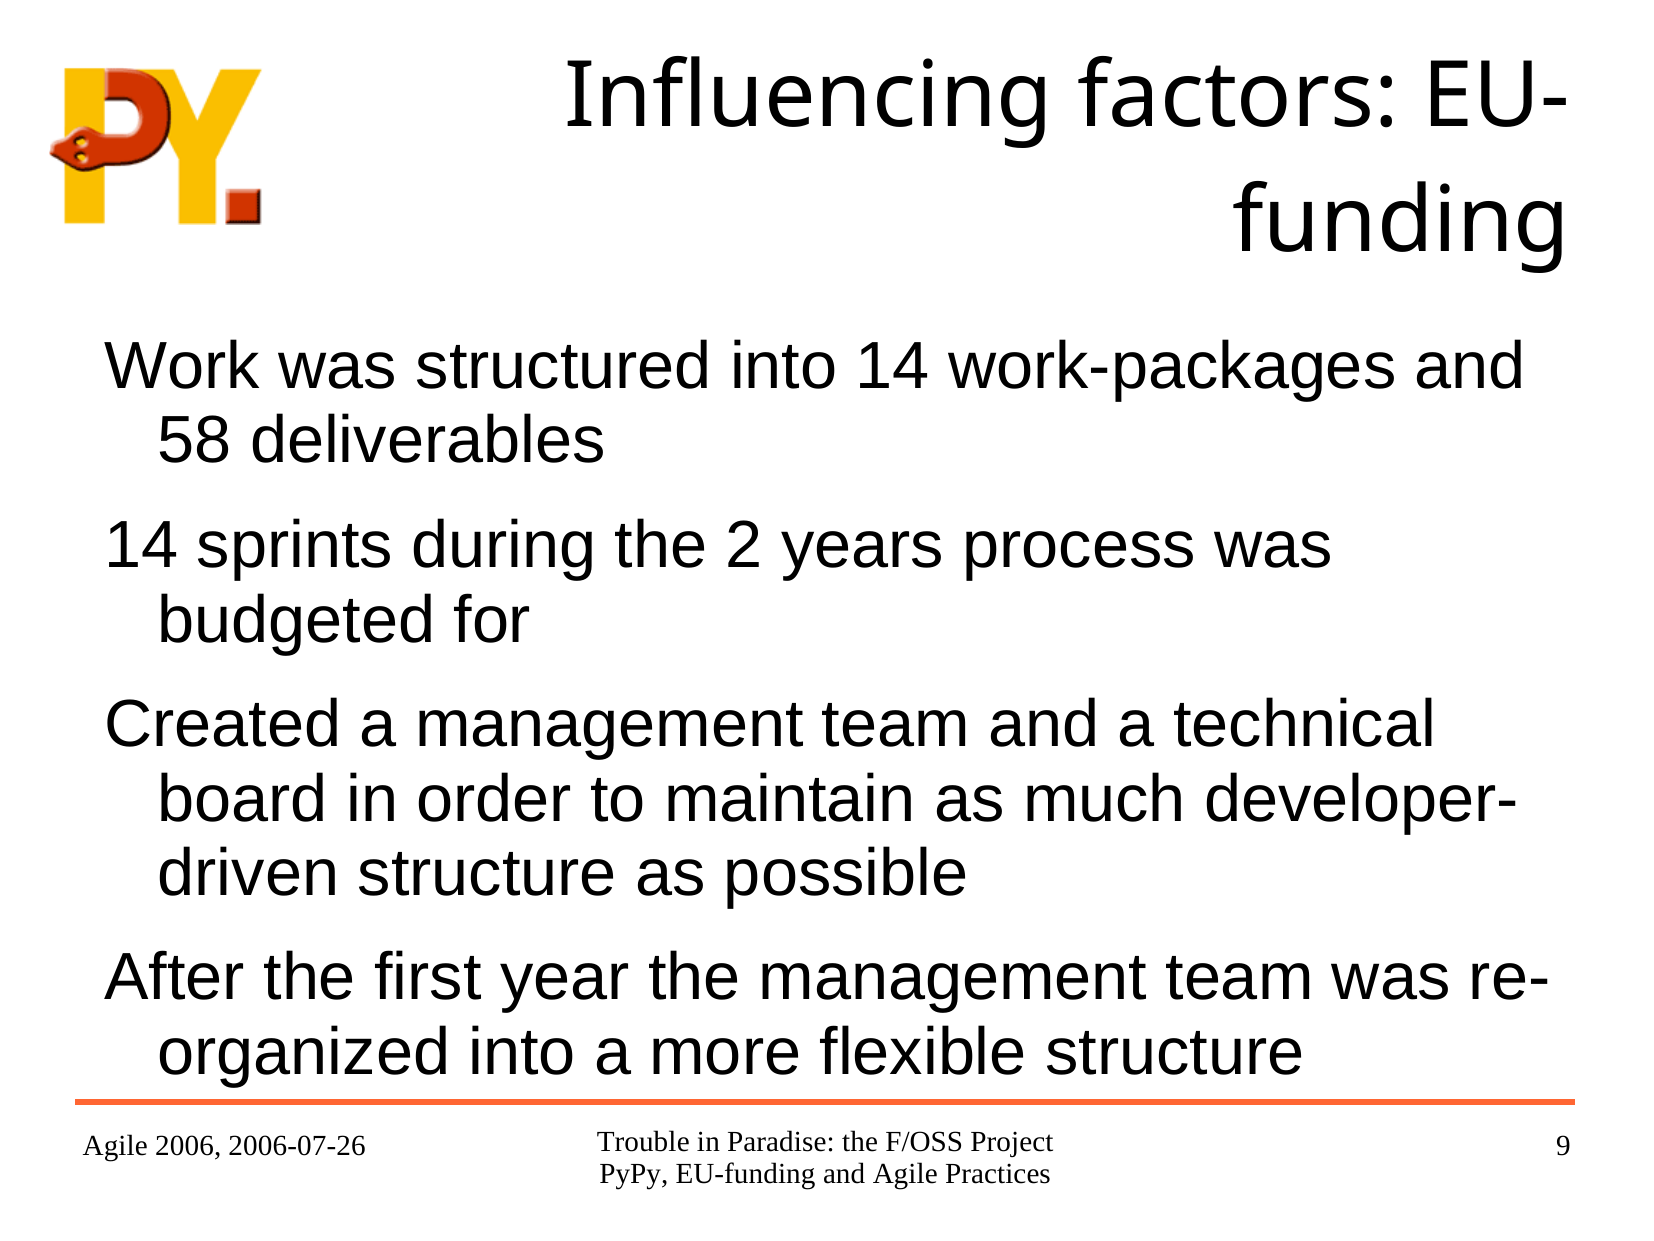

# Influencing factors: EU-funding
Work was structured into 14 work-packages and 58 deliverables
14 sprints during the 2 years process was budgeted for
Created a management team and a technical board in order to maintain as much developer-driven structure as possible
After the first year the management team was re-organized into a more flexible structure
PyPy: A Case Study of a F/OSS Community
Brussels, 2005-12-08
9